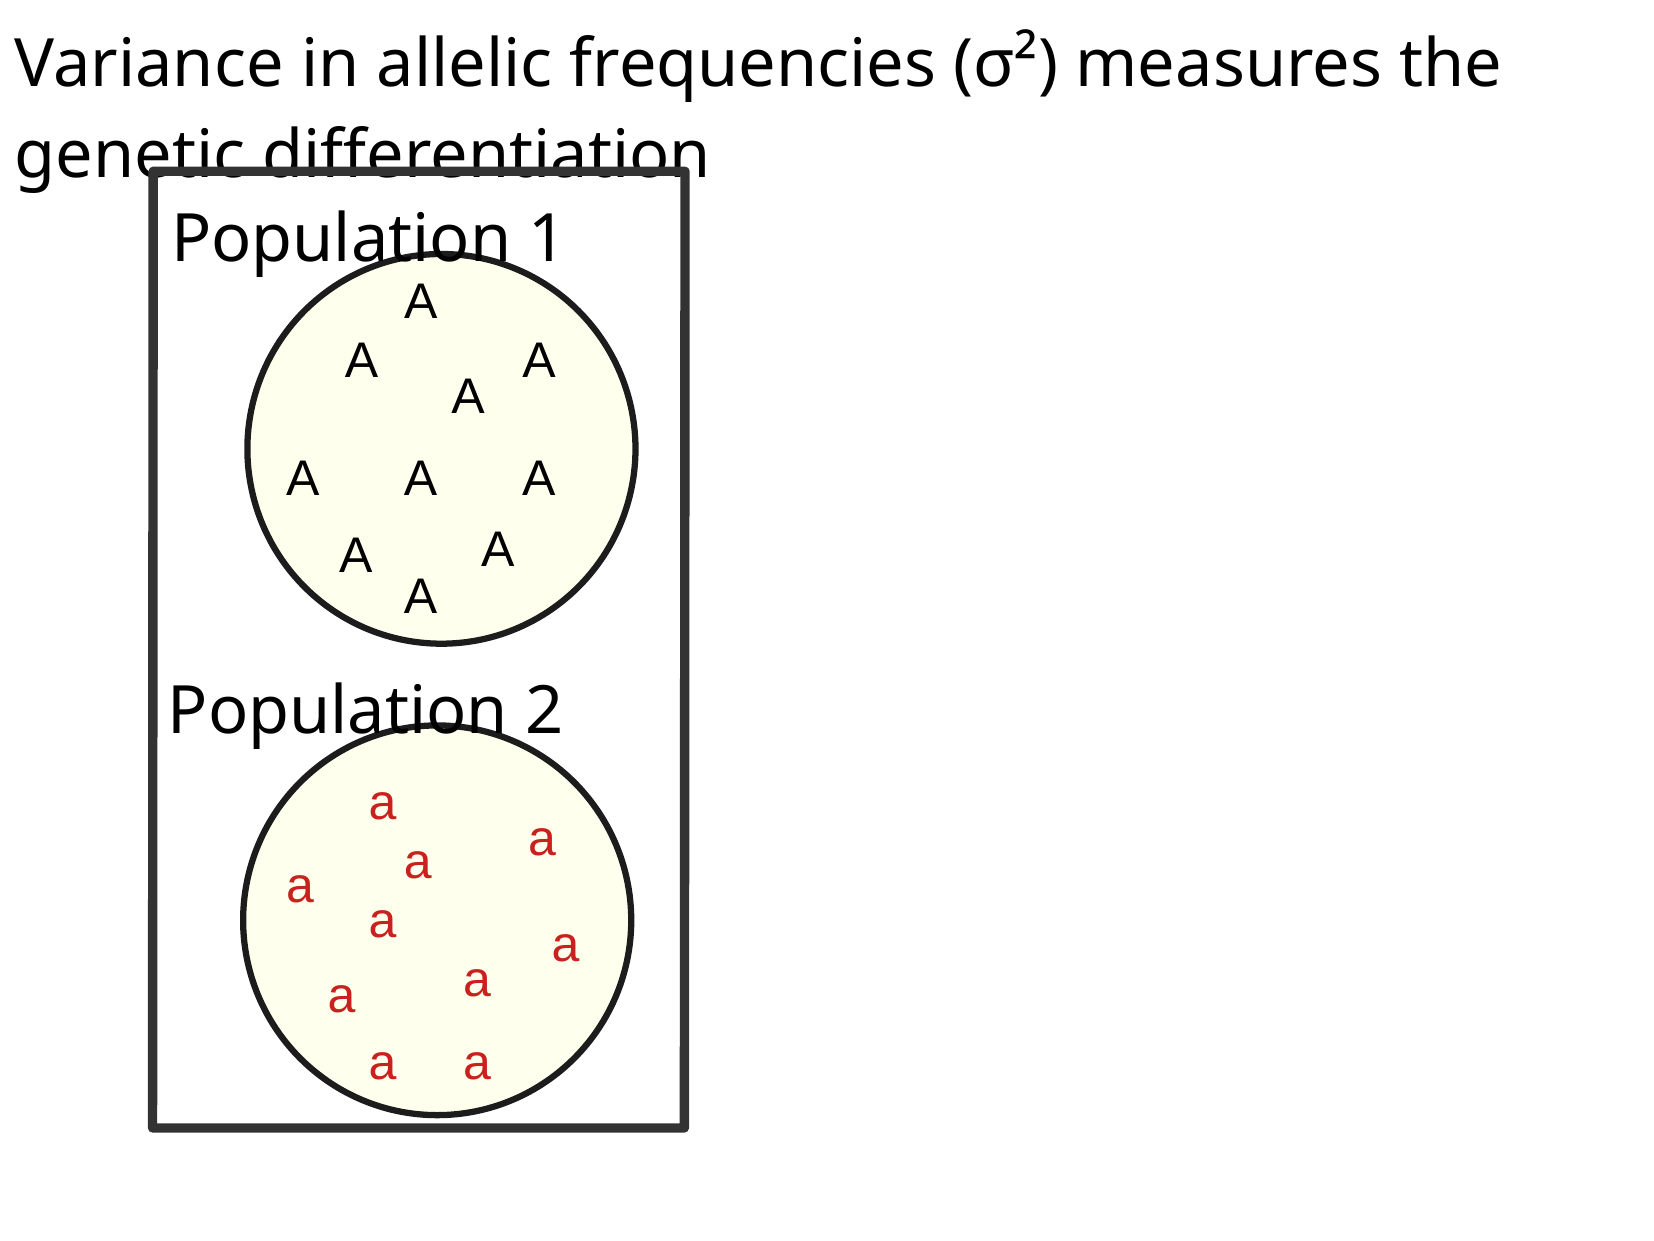

Variance in allelic frequencies (σ²) measures the genetic differentiation
Population 1
A
A
A
A
A
A
A
A
A
A
Population 2
a
a
a
a
a
a
a
a
a
a